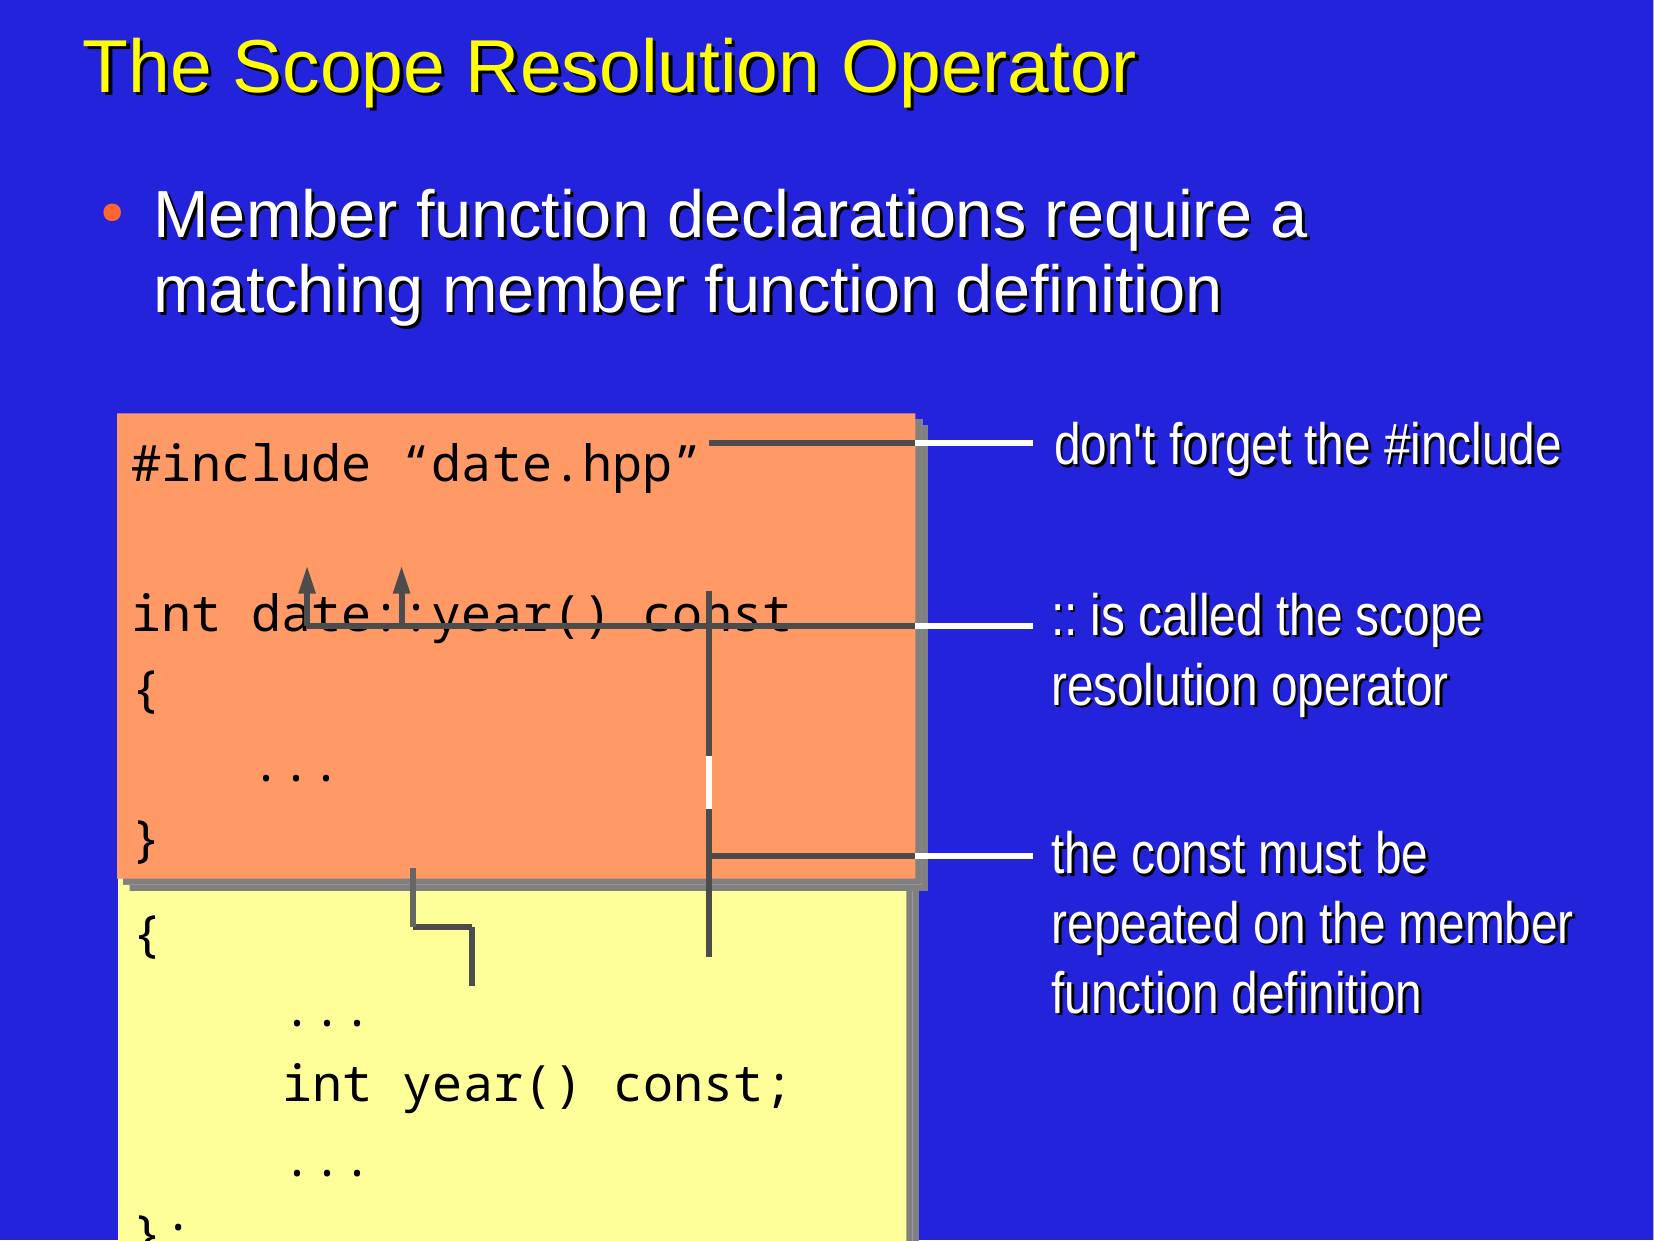

# The Scope Resolution Operator
Member function declarations require a matching member function definition
don't forget the #include
#include “date.hpp”
int date::year() const
{
 ...
}
:: is called the scope resolution operator
the const must be repeated on the member function definition
struct date
{
 ...
 int year() const;
 ...
};